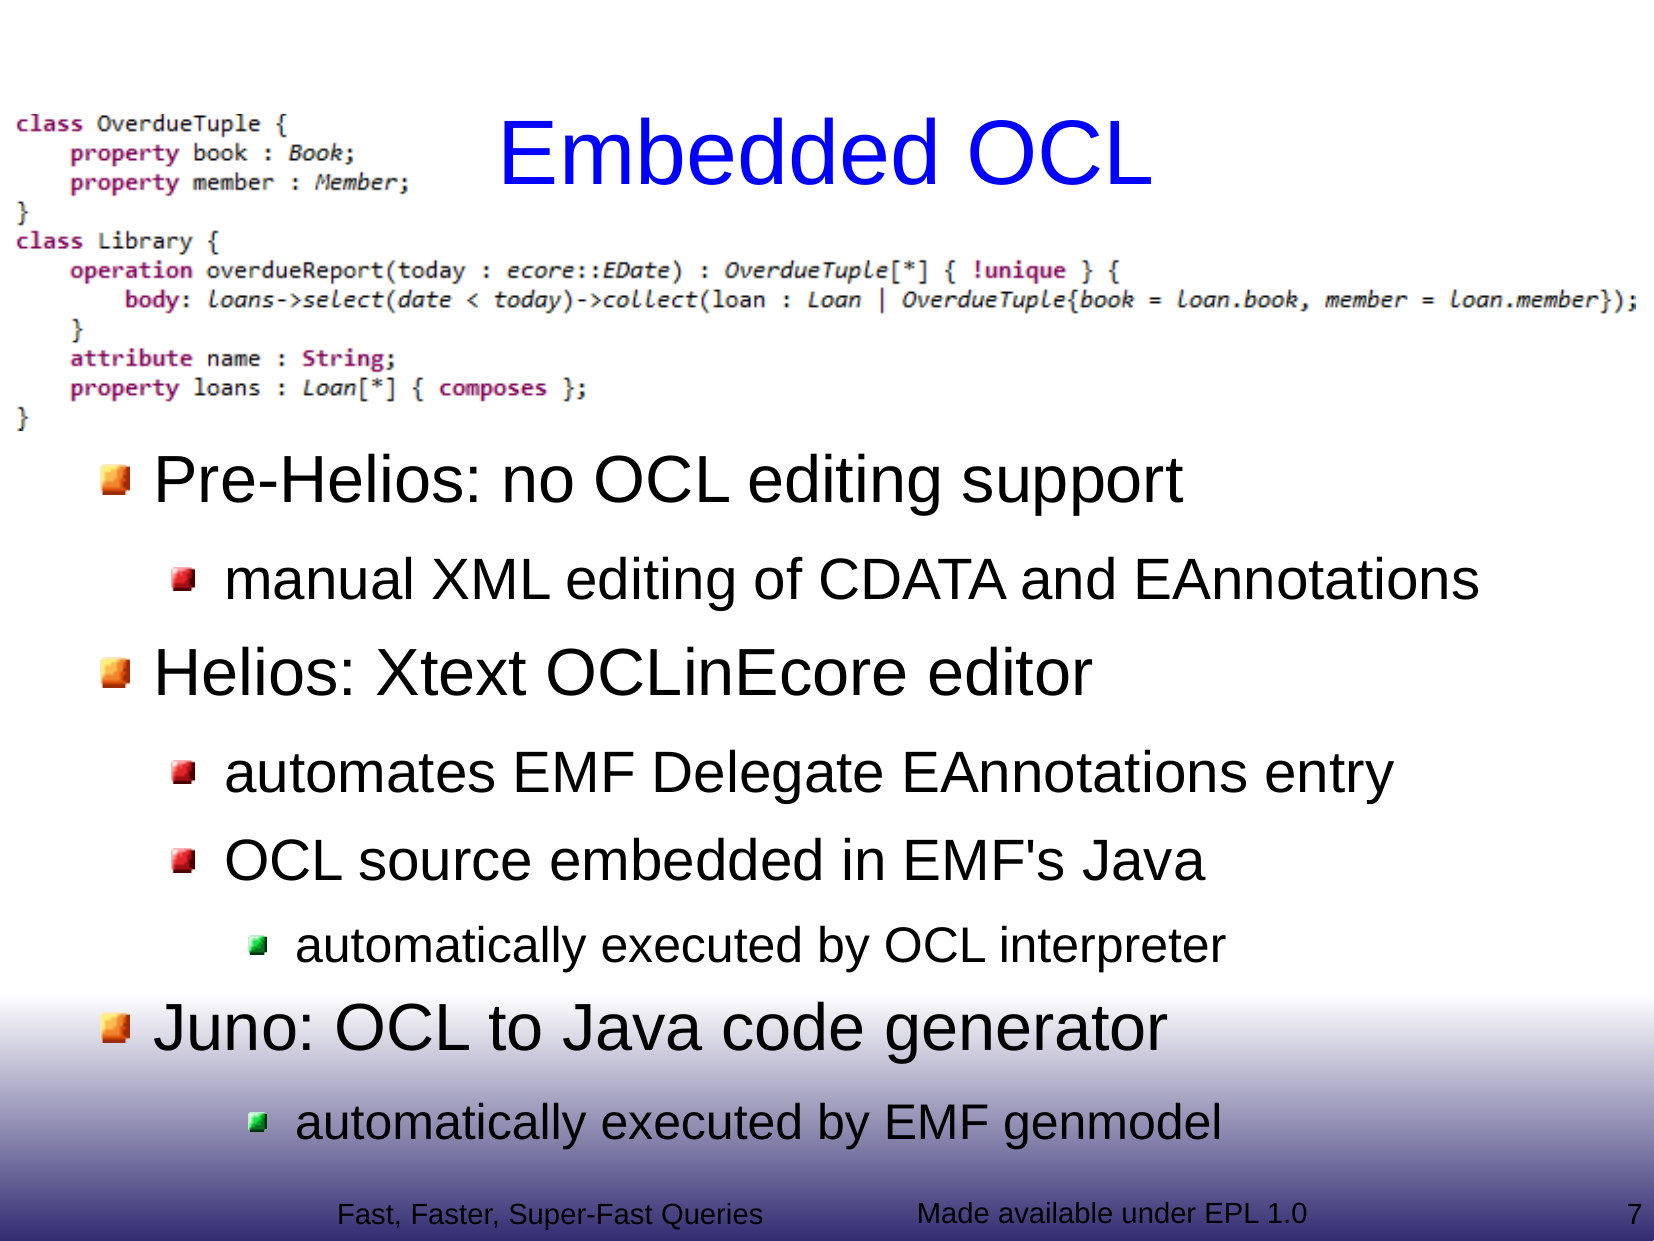

# Embedded OCL
Pre-Helios: no OCL editing support
manual XML editing of CDATA and EAnnotations
Helios: Xtext OCLinEcore editor
automates EMF Delegate EAnnotations entry
OCL source embedded in EMF's Java
automatically executed by OCL interpreter
Juno: OCL to Java code generator
automatically executed by EMF genmodel
Fast, Faster, Super-Fast Queries
7